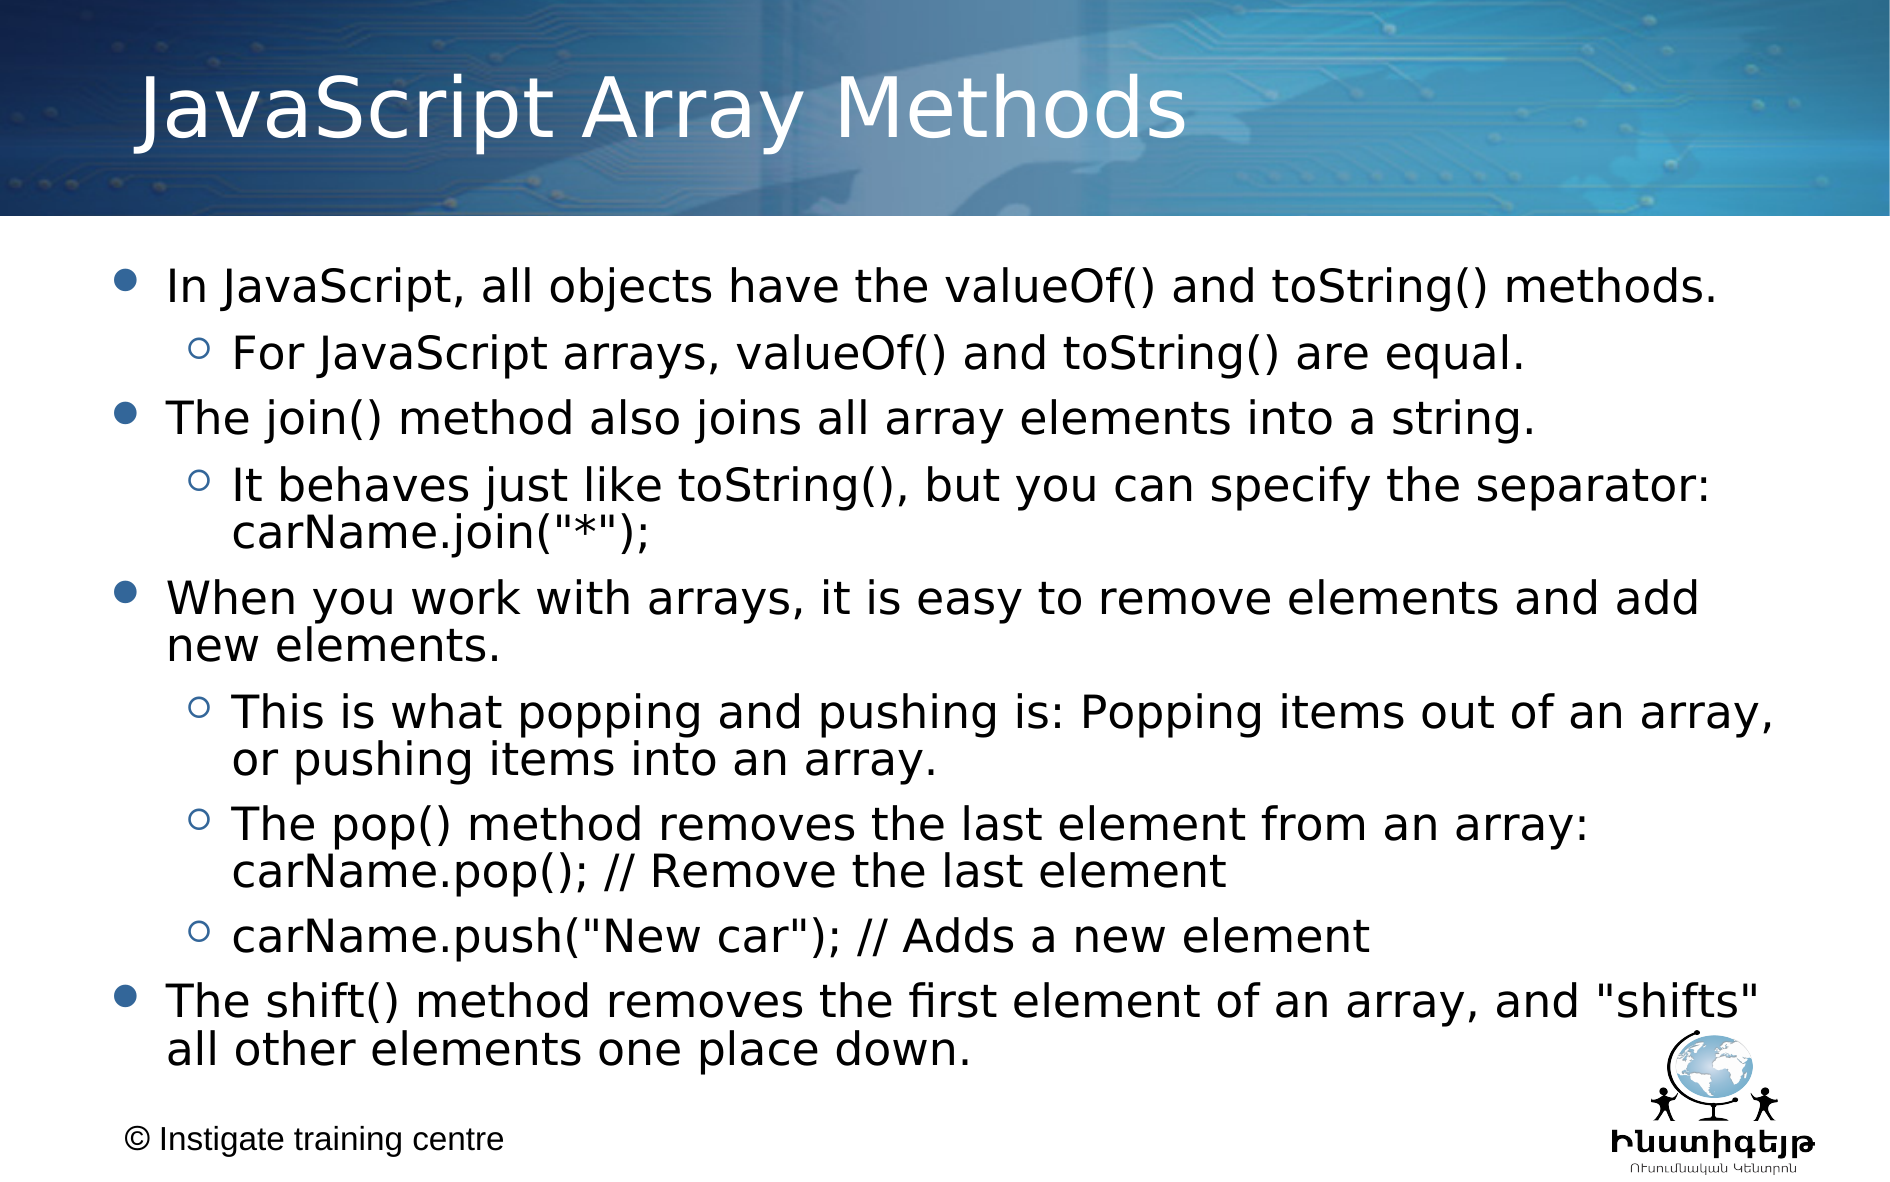

JavaScript Array Methods
# In JavaScript, all objects have the valueOf() and toString() methods.
For JavaScript arrays, valueOf() and toString() are equal.
The join() method also joins all array elements into a string.
It behaves just like toString(), but you can specify the separator: carName.join("*");
When you work with arrays, it is easy to remove elements and add new elements.
This is what popping and pushing is: Popping items out of an array, or pushing items into an array.
The pop() method removes the last element from an array: carName.pop(); // Remove the last element
carName.push("New car"); // Adds a new element
The shift() method removes the first element of an array, and "shifts" all other elements one place down.